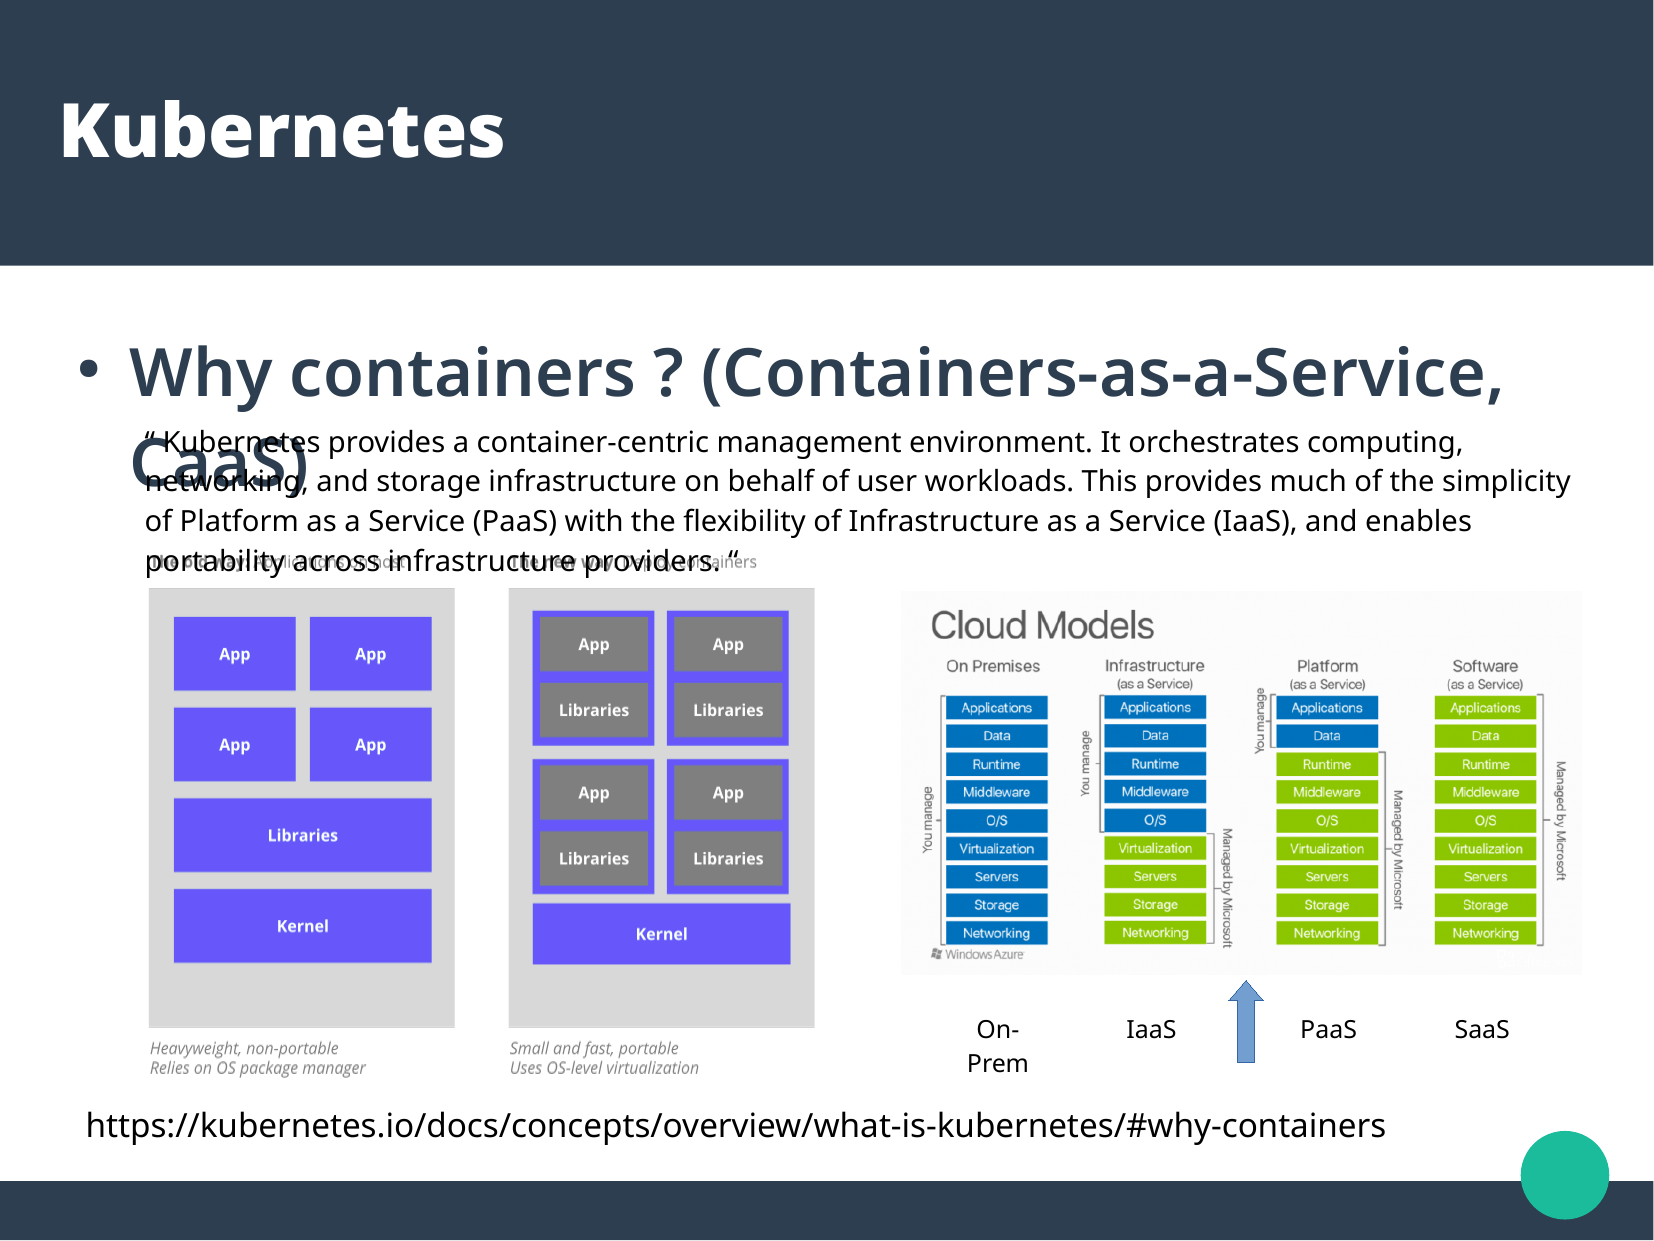

# Kubernetes
Why containers ? (Containers-as-a-Service, CaaS)
“ Kubernetes provides a container-centric management environment. It orchestrates computing, networking, and storage infrastructure on behalf of user workloads. This provides much of the simplicity of Platform as a Service (PaaS) with the flexibility of Infrastructure as a Service (IaaS), and enables portability across infrastructure providers. “
On-Prem
IaaS
PaaS
SaaS
https://kubernetes.io/docs/concepts/overview/what-is-kubernetes/#why-containers